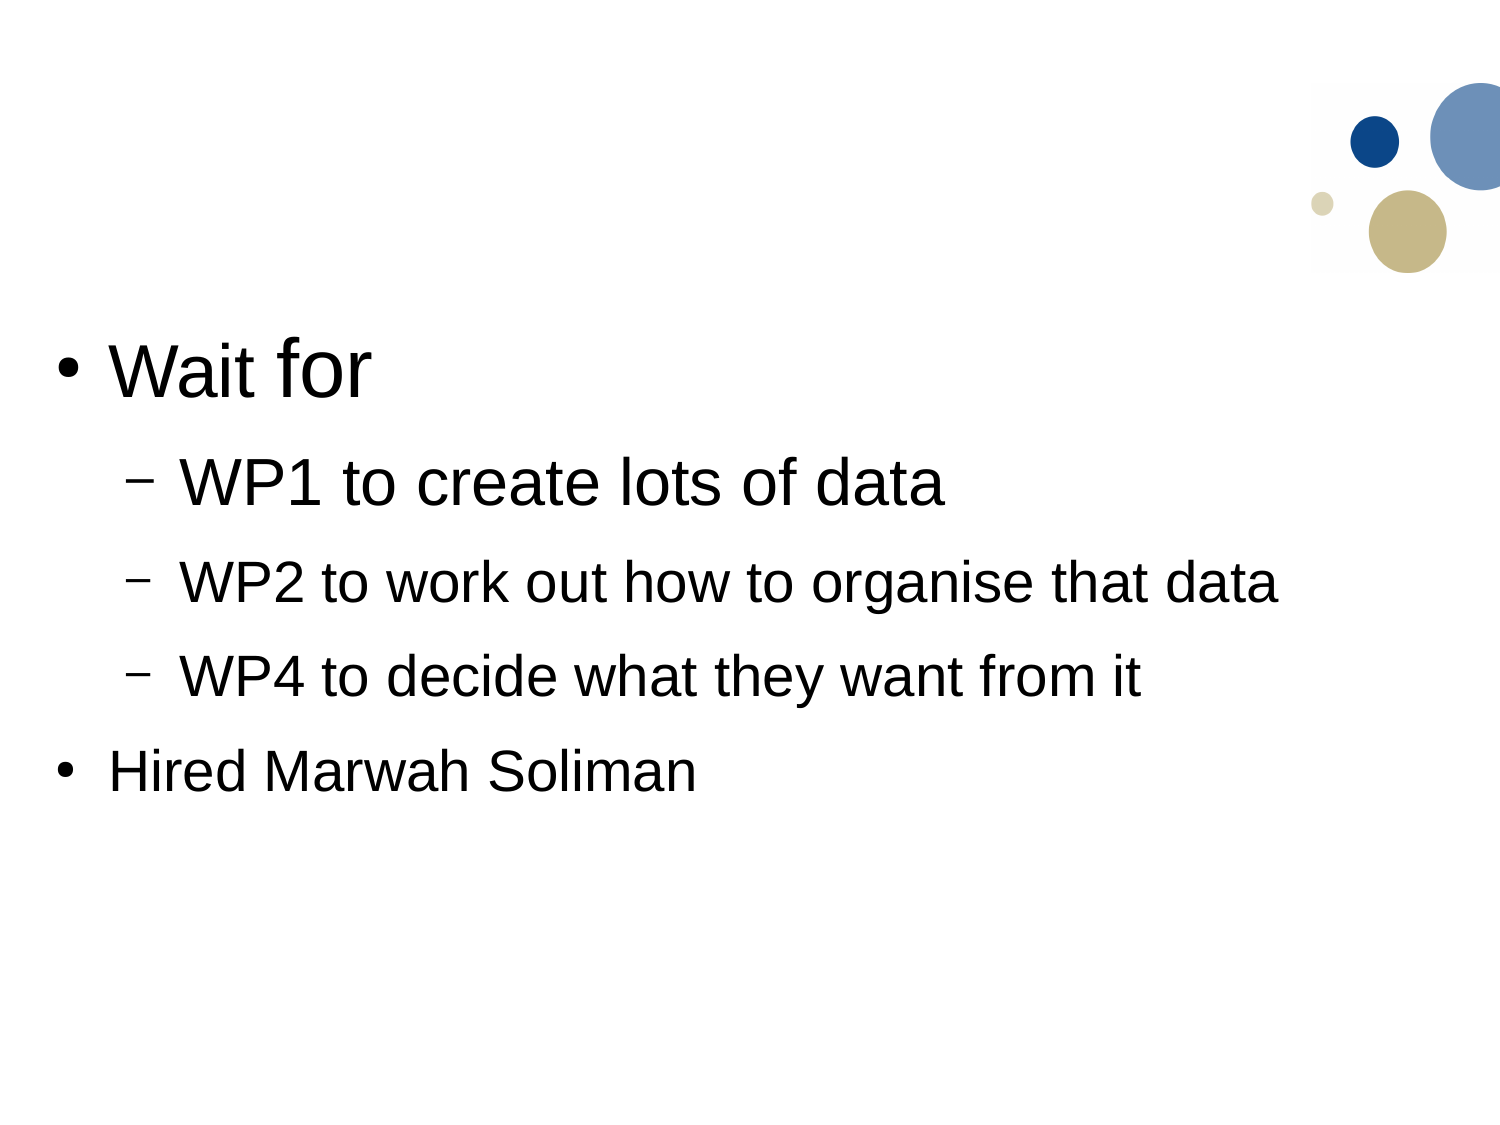

#
Wait for
WP1 to create lots of data
WP2 to work out how to organise that data
WP4 to decide what they want from it
Hired Marwah Soliman